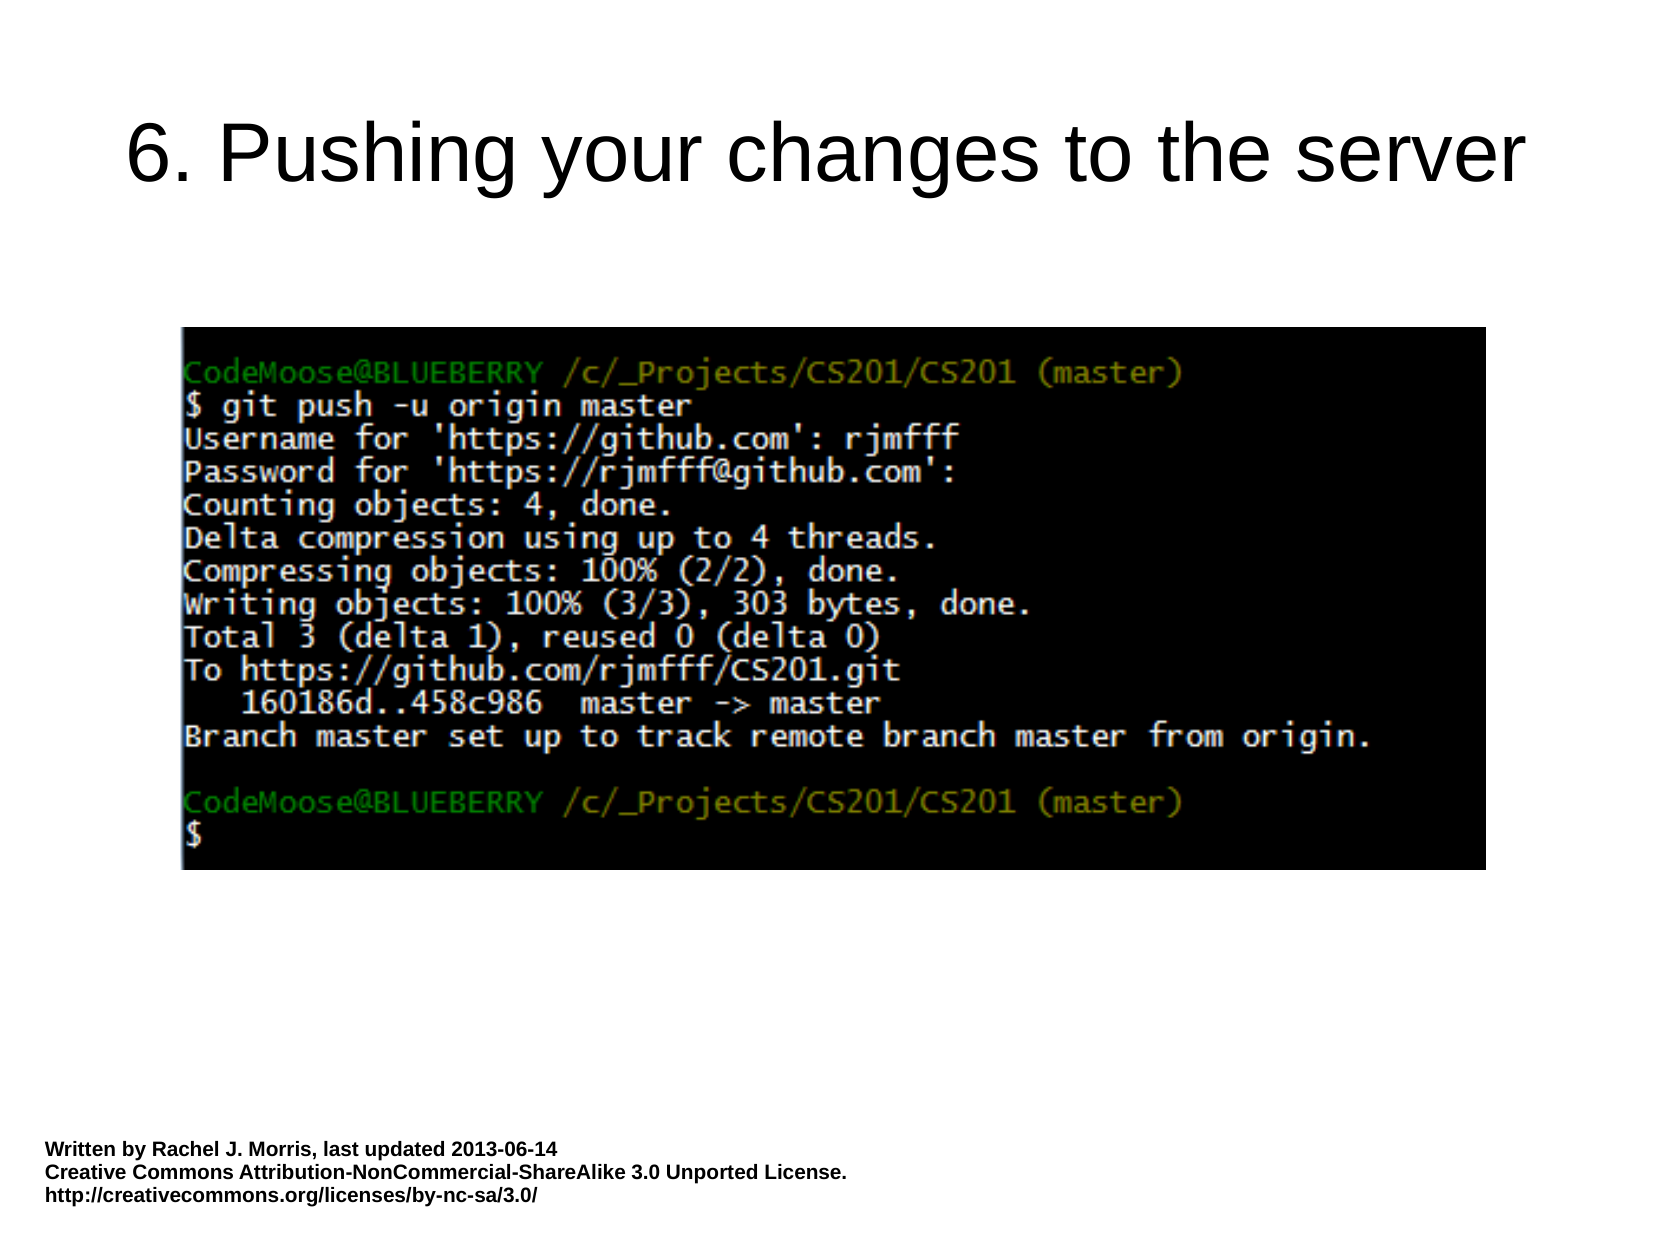

# 6. Pushing your changes to the server